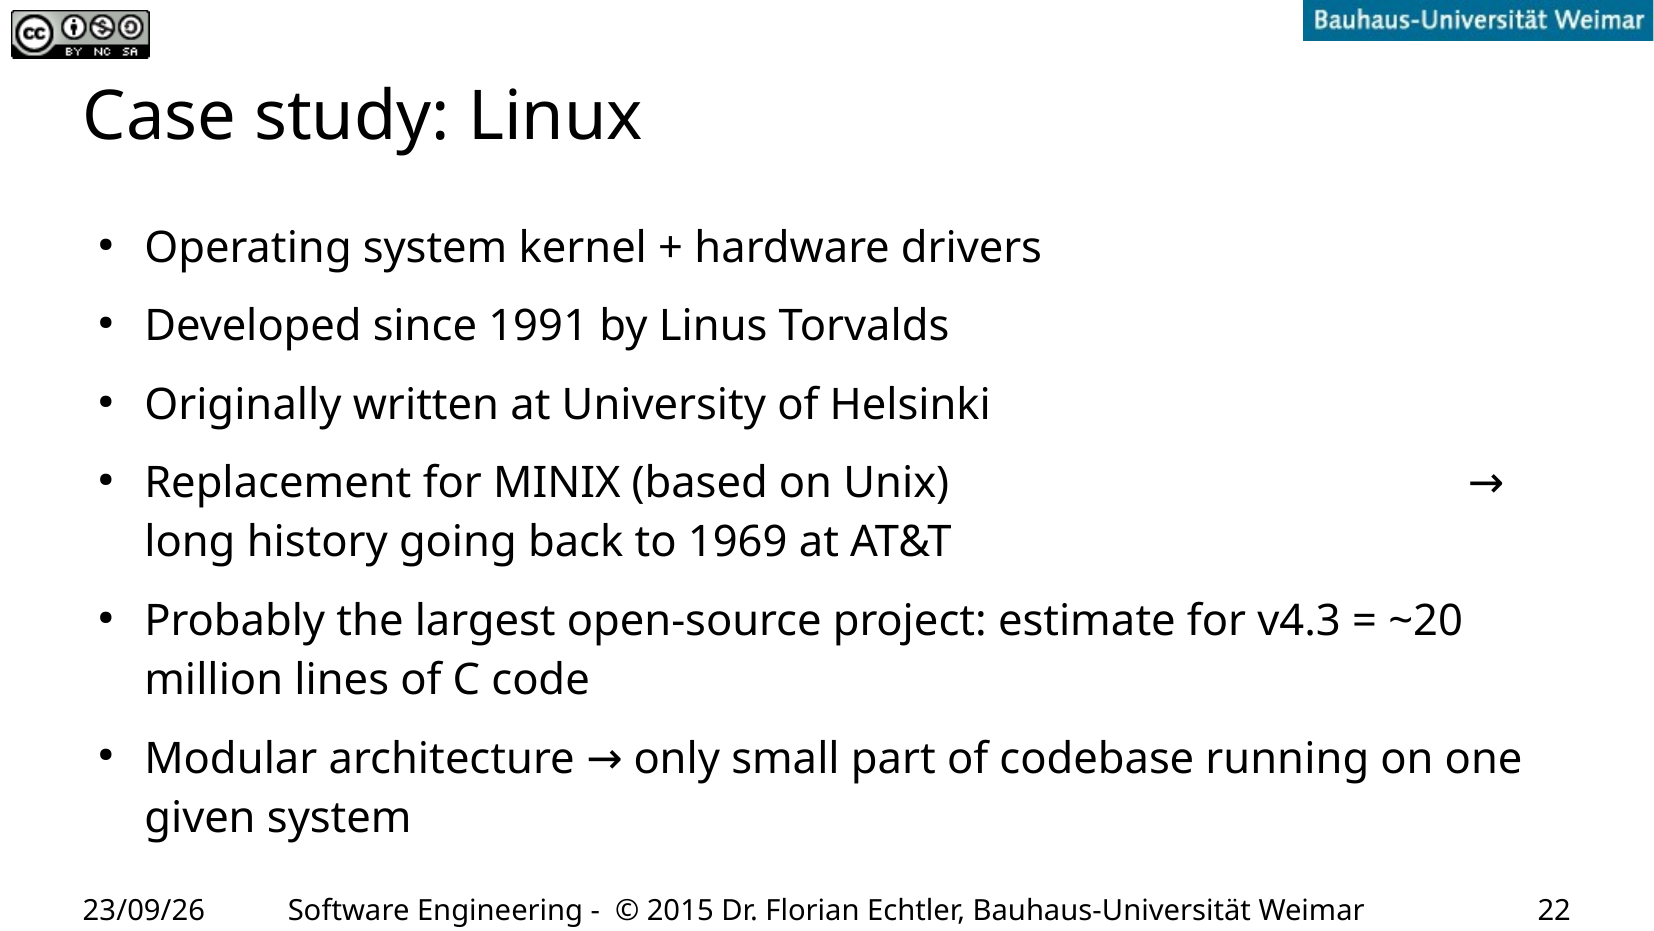

# Case study: Linux
Operating system kernel + hardware drivers
Developed since 1991 by Linus Torvalds
Originally written at University of Helsinki
Replacement for MINIX (based on Unix) → long history going back to 1969 at AT&T
Probably the largest open-source project: estimate for v4.3 = ~20 million lines of C code
Modular architecture → only small part of codebase running on one given system
Software Engineering - © 2015 Dr. Florian Echtler, Bauhaus-Universität Weimar
22